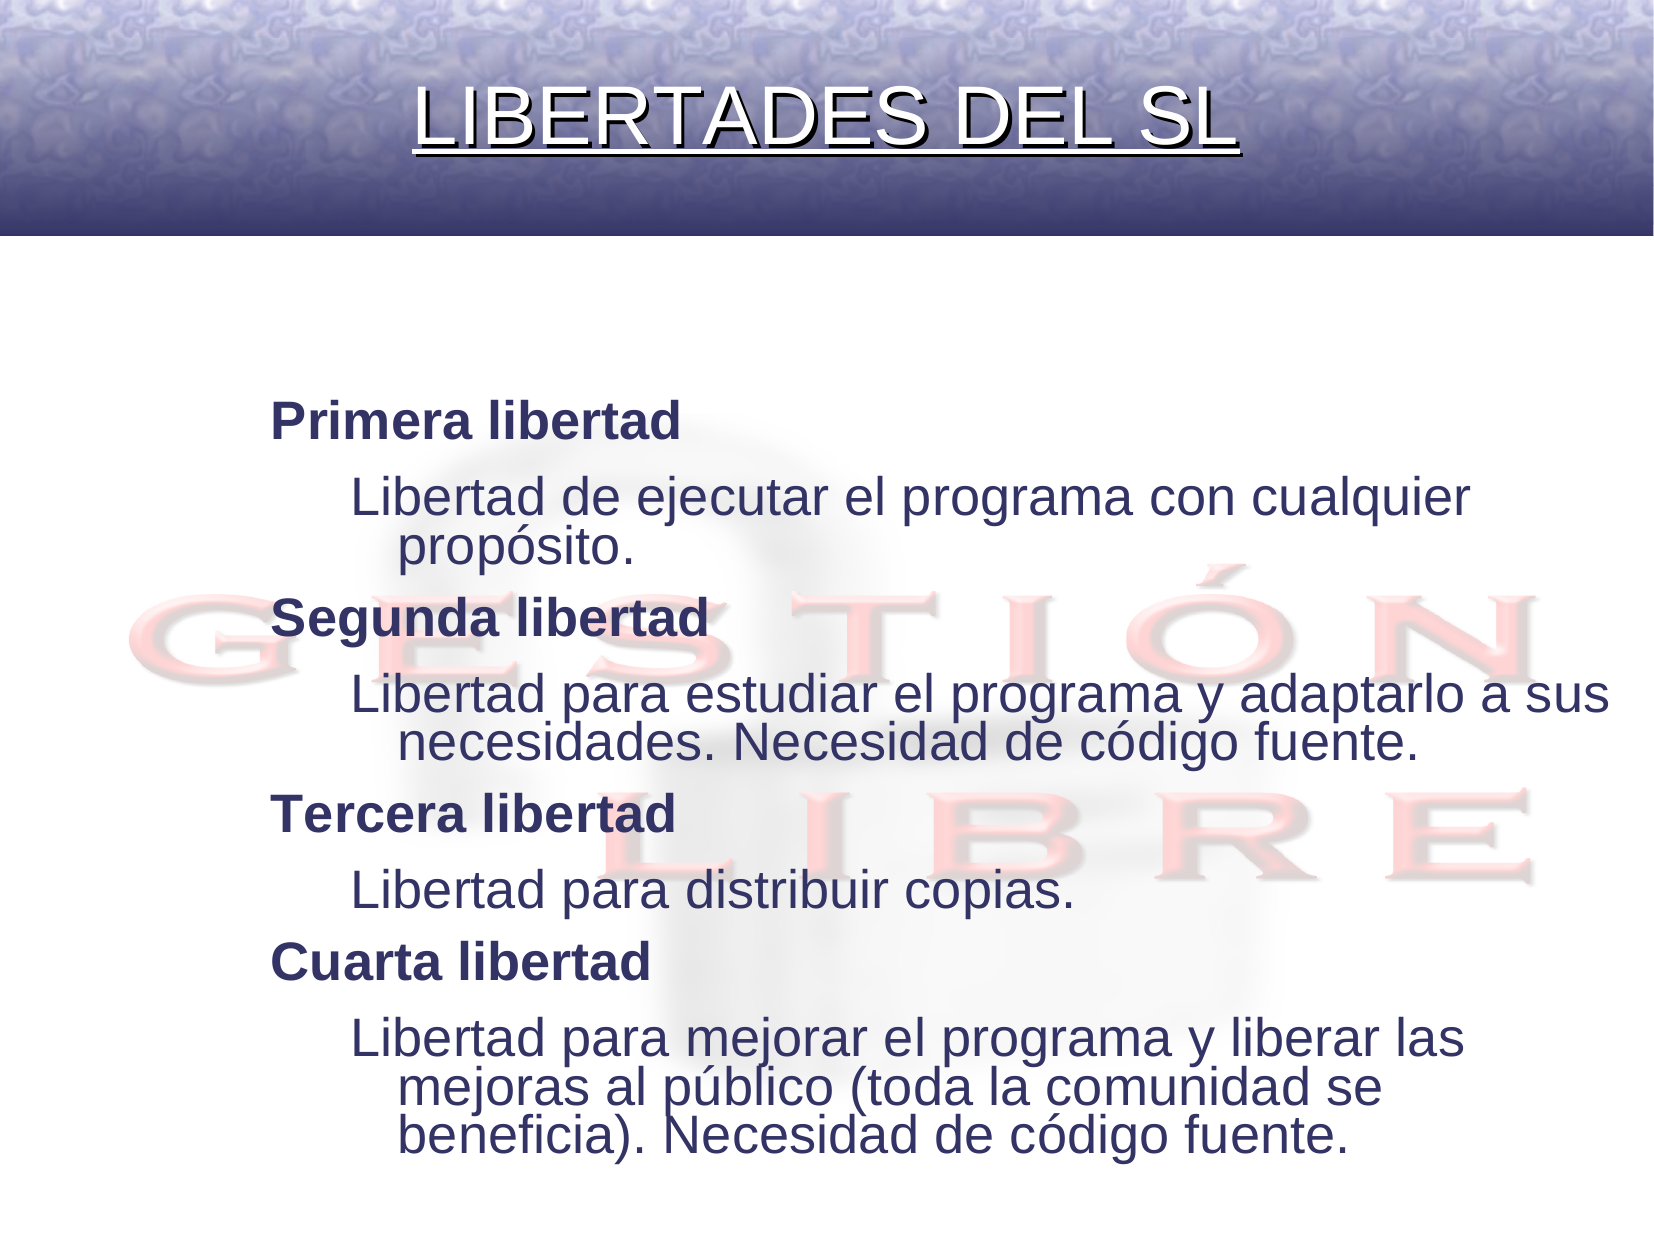

# LIBERTADES DEL SL
 Primera libertad
Libertad de ejecutar el programa con cualquier propósito.
 Segunda libertad
Libertad para estudiar el programa y adaptarlo a sus necesidades. Necesidad de código fuente.
 Tercera libertad
Libertad para distribuir copias.
 Cuarta libertad
Libertad para mejorar el programa y liberar las mejoras al público (toda la comunidad se beneficia). Necesidad de código fuente.